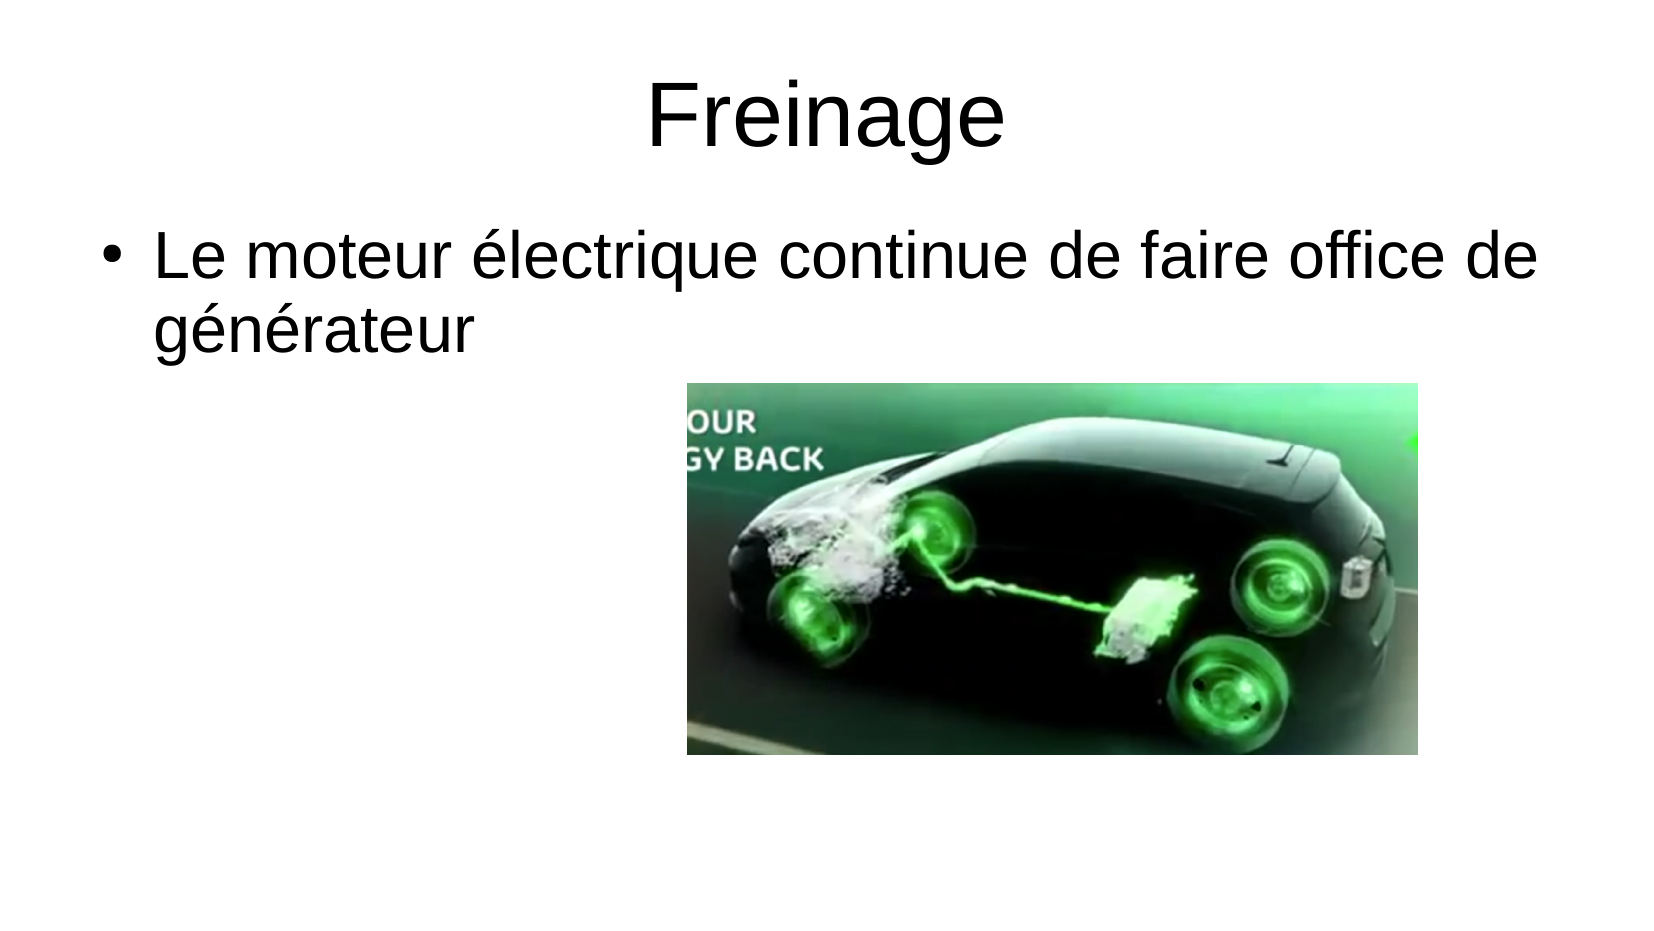

# Freinage
Le moteur électrique continue de faire office de générateur